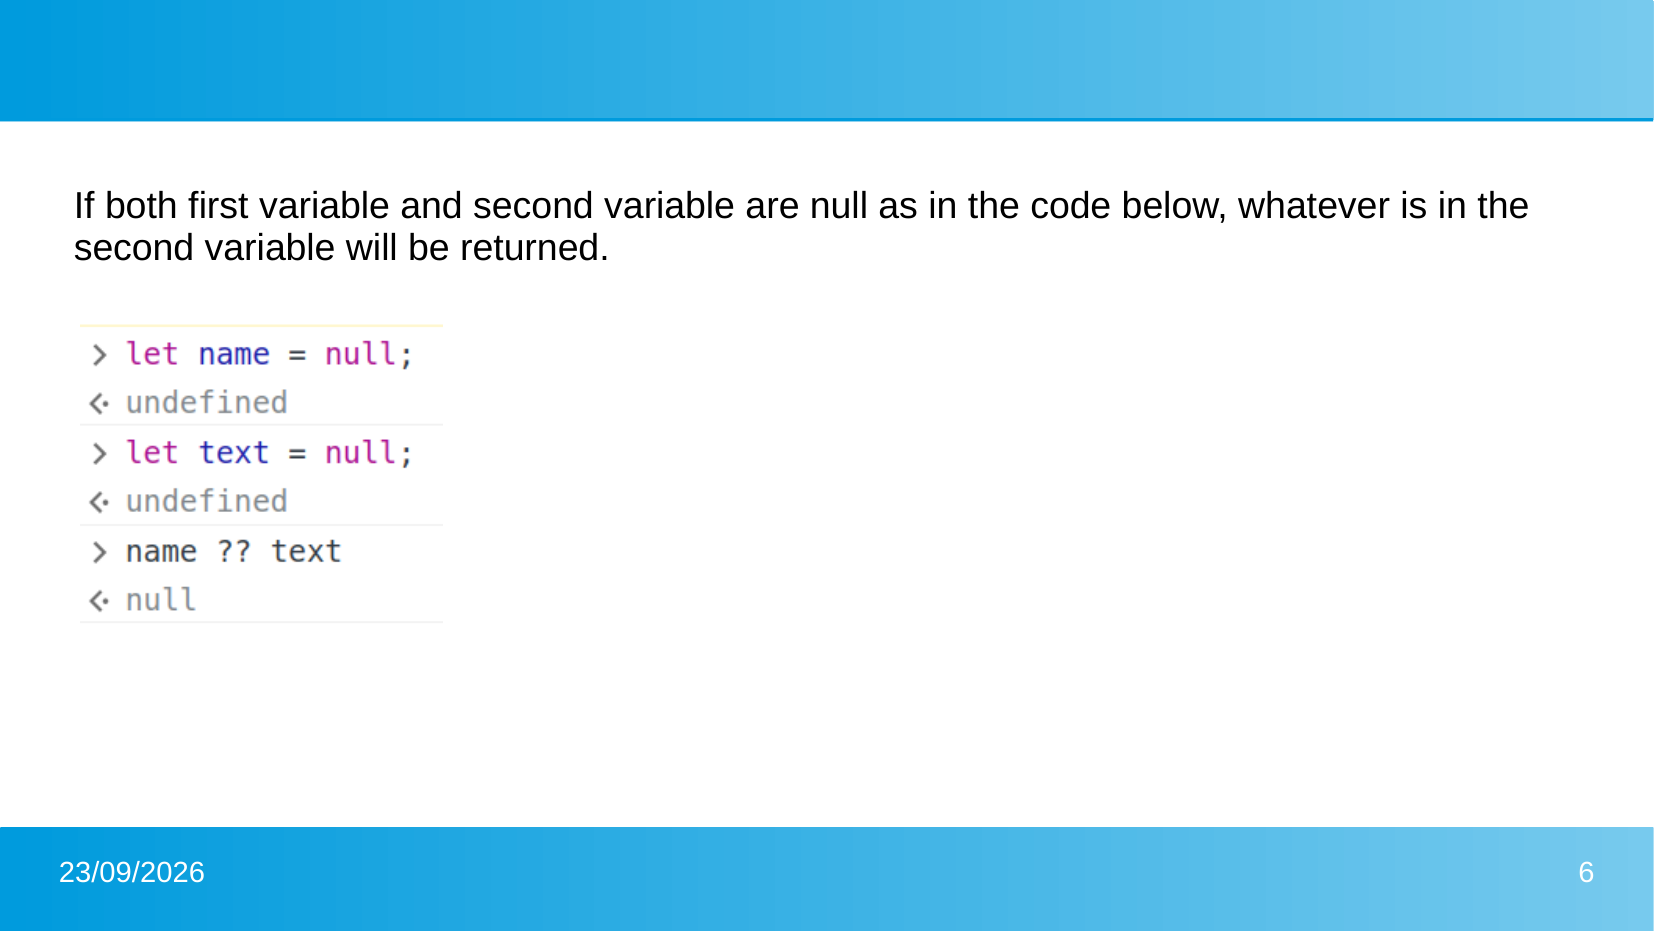

#
If both first variable and second variable are null as in the code below, whatever is in the second variable will be returned.
6